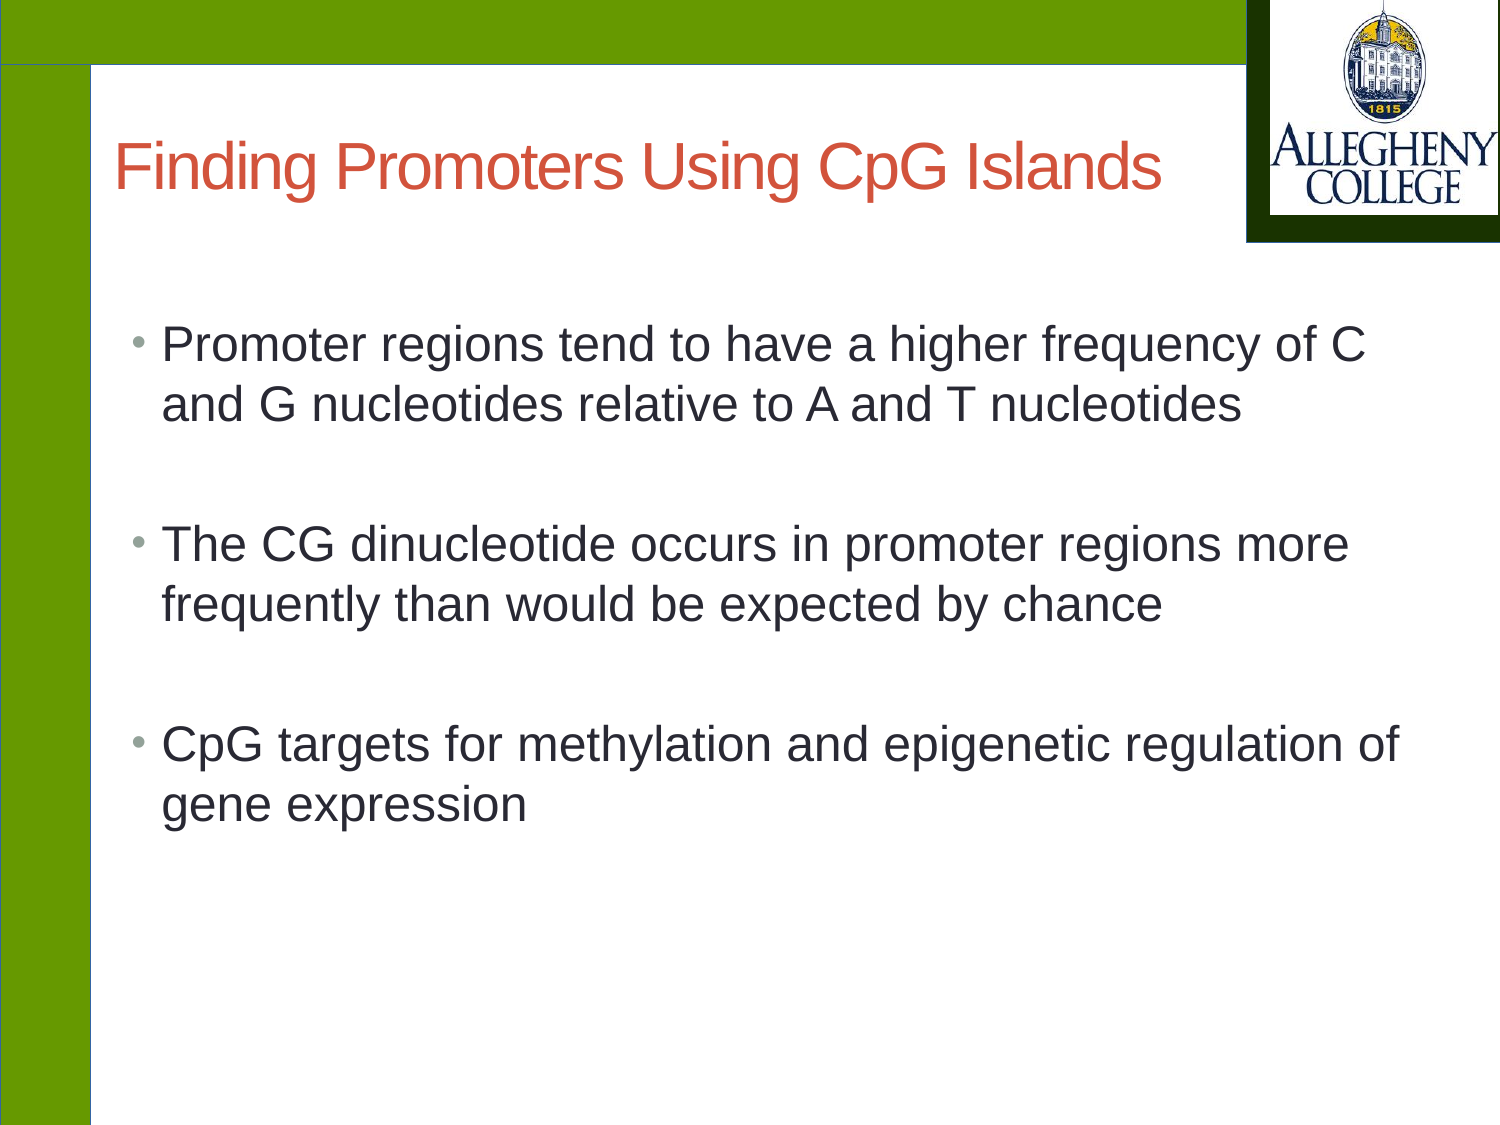

# Finding Promoters Using CpG Islands
Promoter regions tend to have a higher frequency of C and G nucleotides relative to A and T nucleotides
The CG dinucleotide occurs in promoter regions more frequently than would be expected by chance
CpG targets for methylation and epigenetic regulation of gene expression